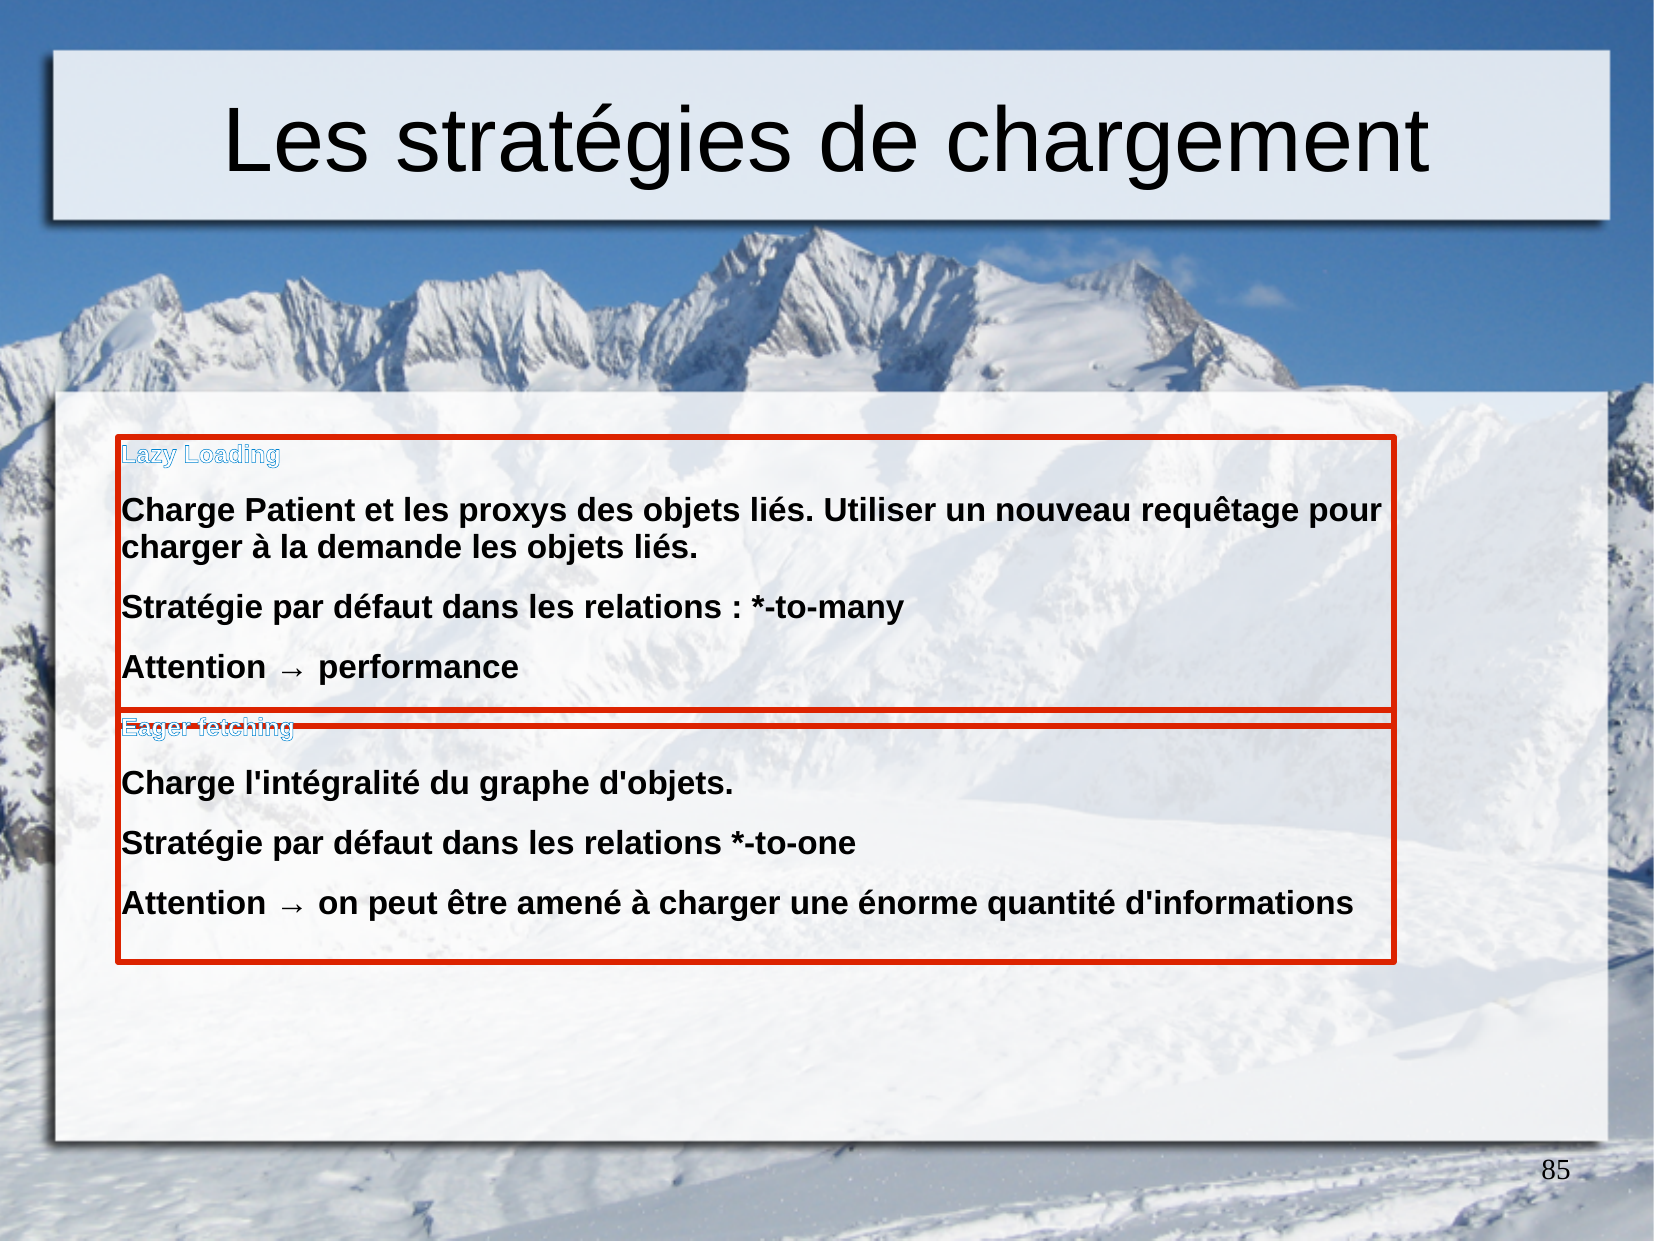

# Les stratégies de chargement
Lazy Loading
Charge Patient et les proxys des objets liés. Utiliser un nouveau requêtage pour charger à la demande les objets liés.
Stratégie par défaut dans les relations : *-to-many
Attention → performance
Eager fetching
Charge l'intégralité du graphe d'objets.
Stratégie par défaut dans les relations *-to-one
Attention → on peut être amené à charger une énorme quantité d'informations
85